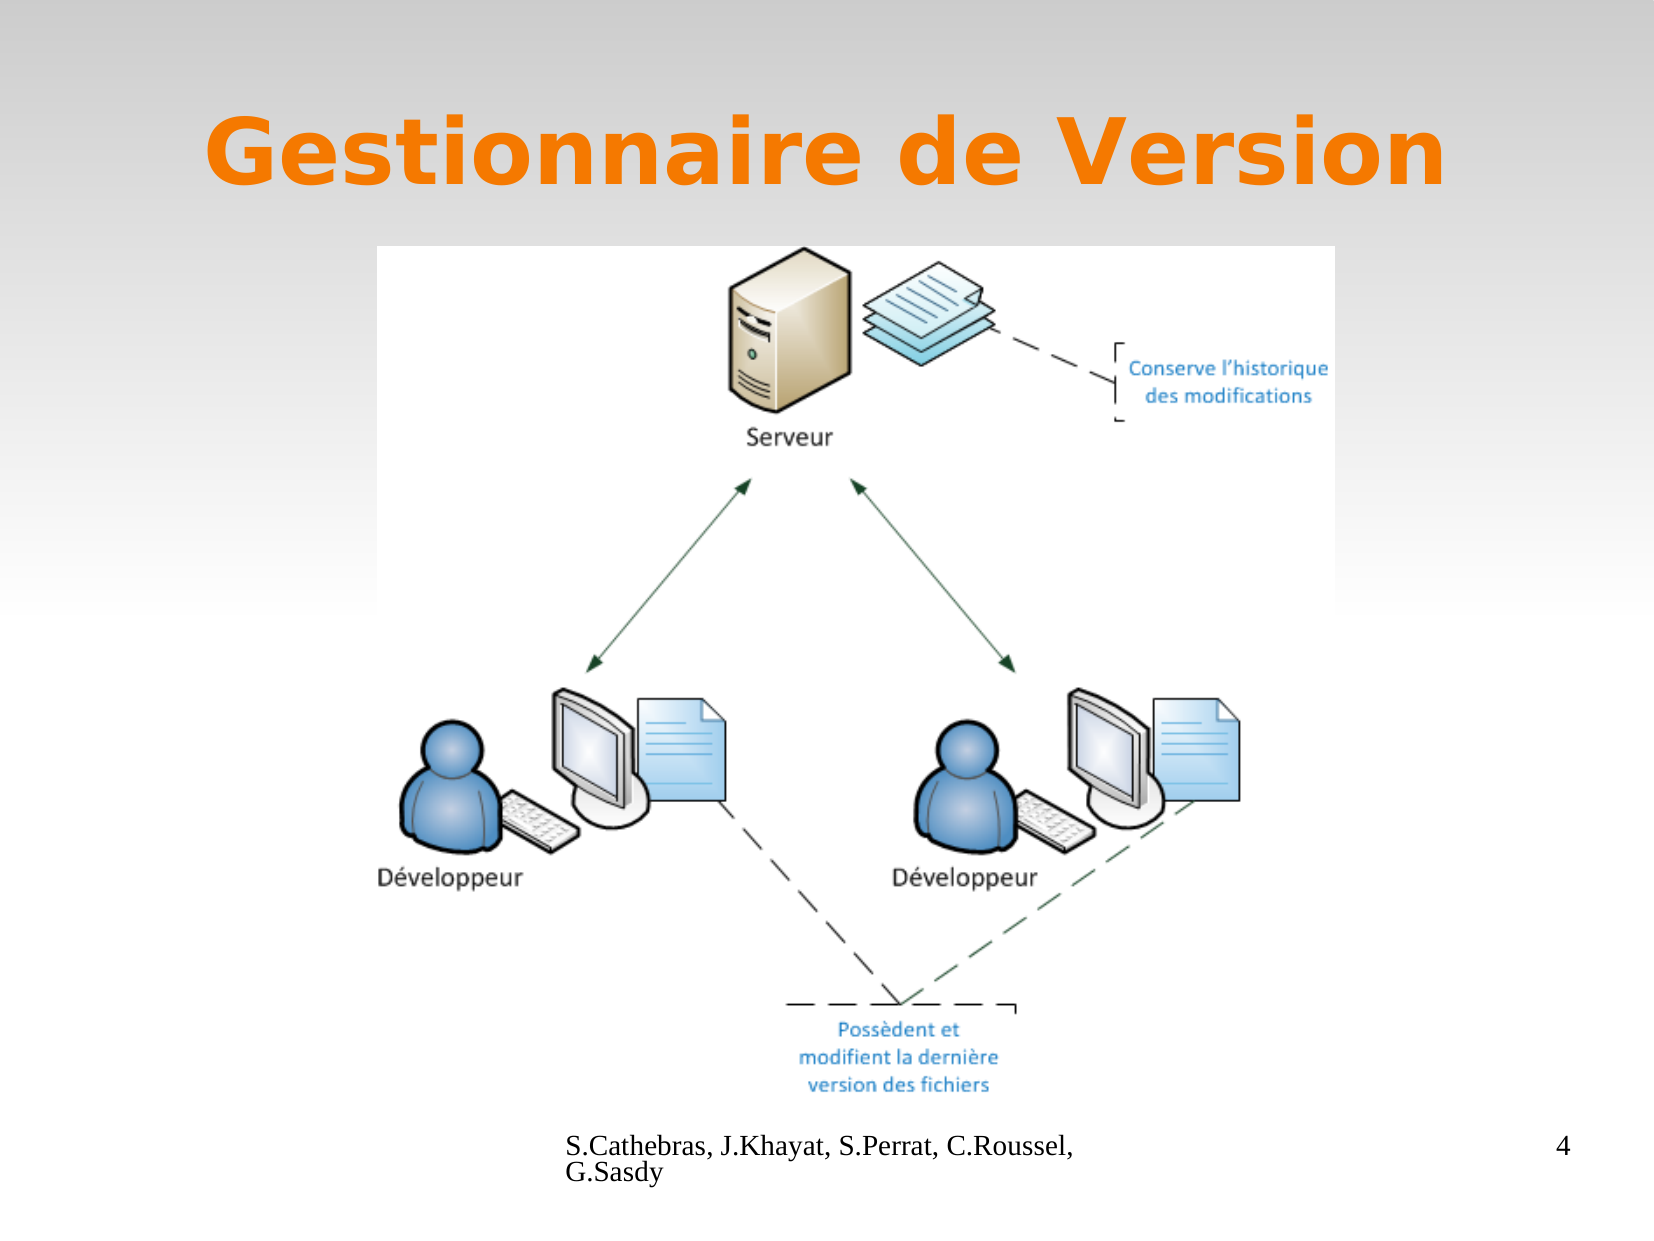

# Gestionnaire de Version
S.Cathebras, J.Khayat, S.Perrat, C.Roussel, G.Sasdy
4